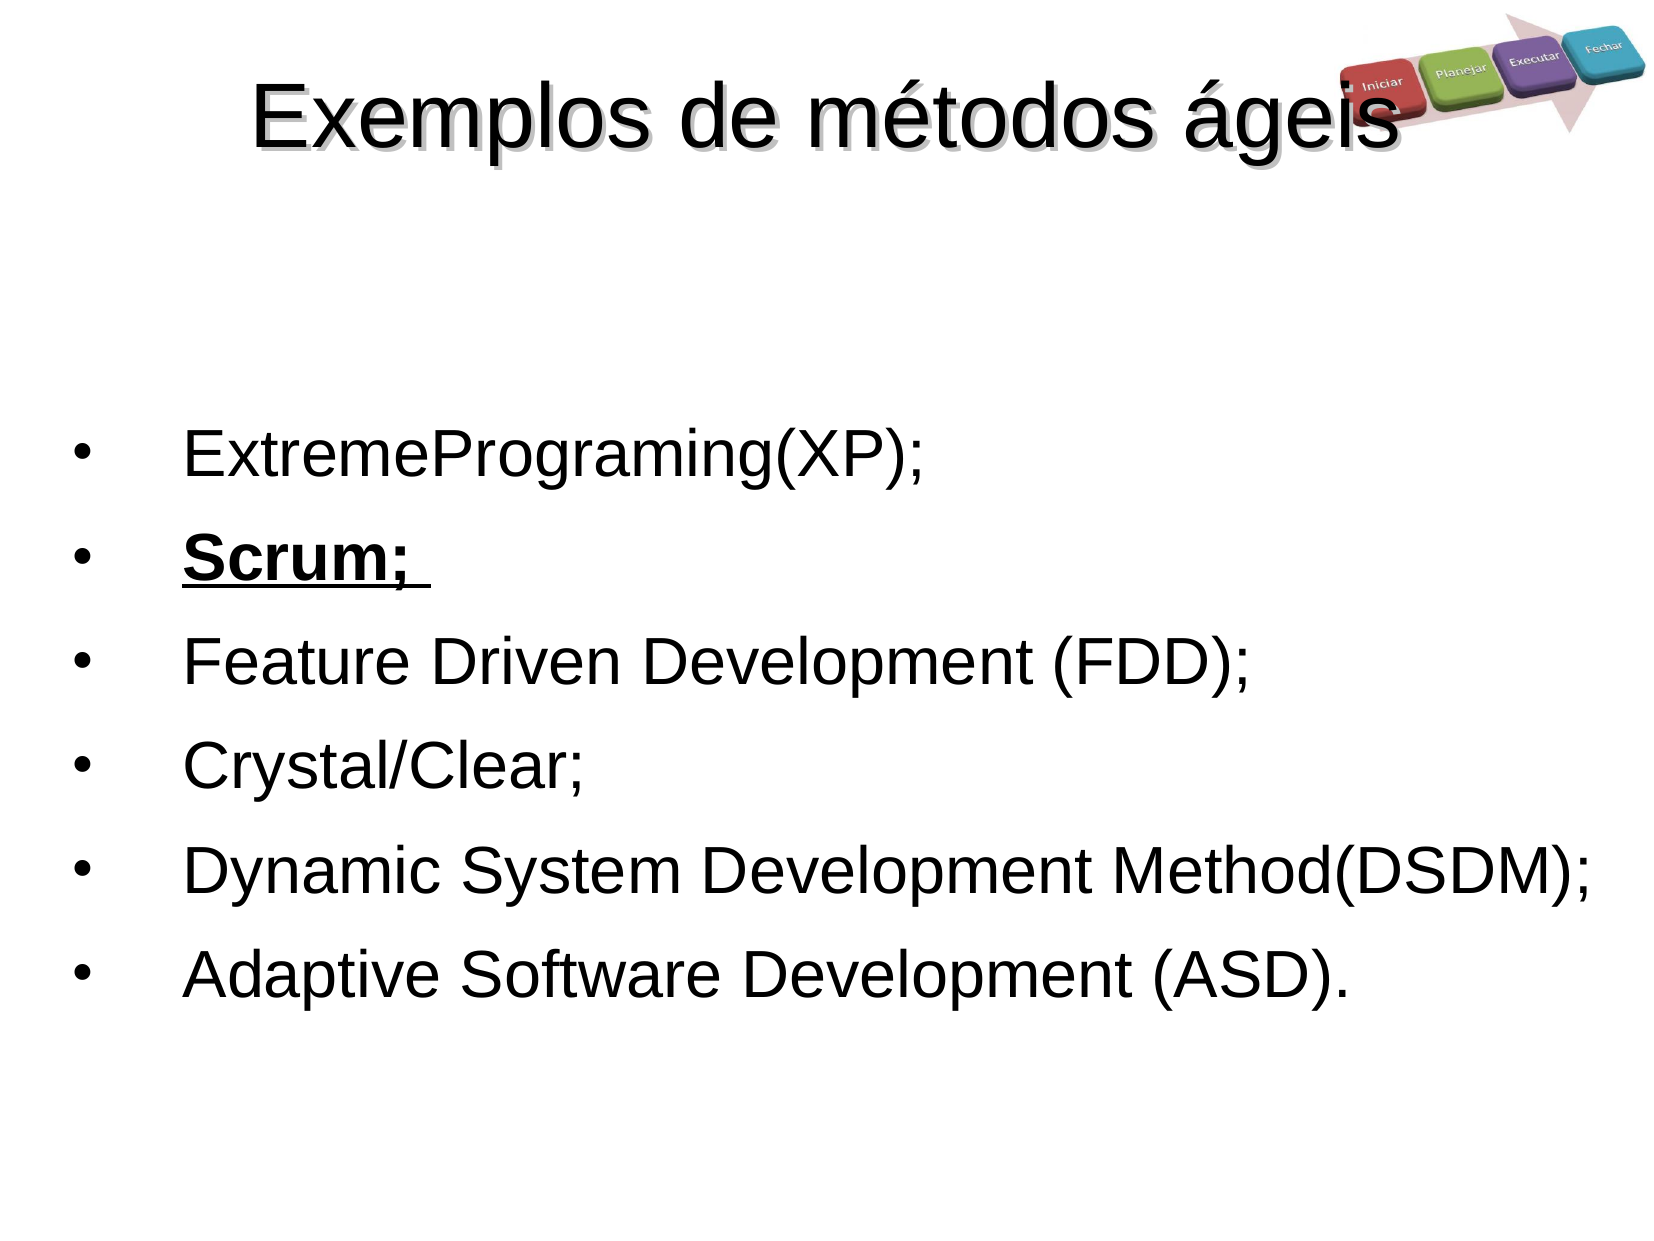

# Exemplos de métodos ágeis
ExtremePrograming(XP);
Scrum;
Feature Driven Development (FDD);
Crystal/Clear;
Dynamic System Development Method(DSDM);
Adaptive Software Development (ASD).